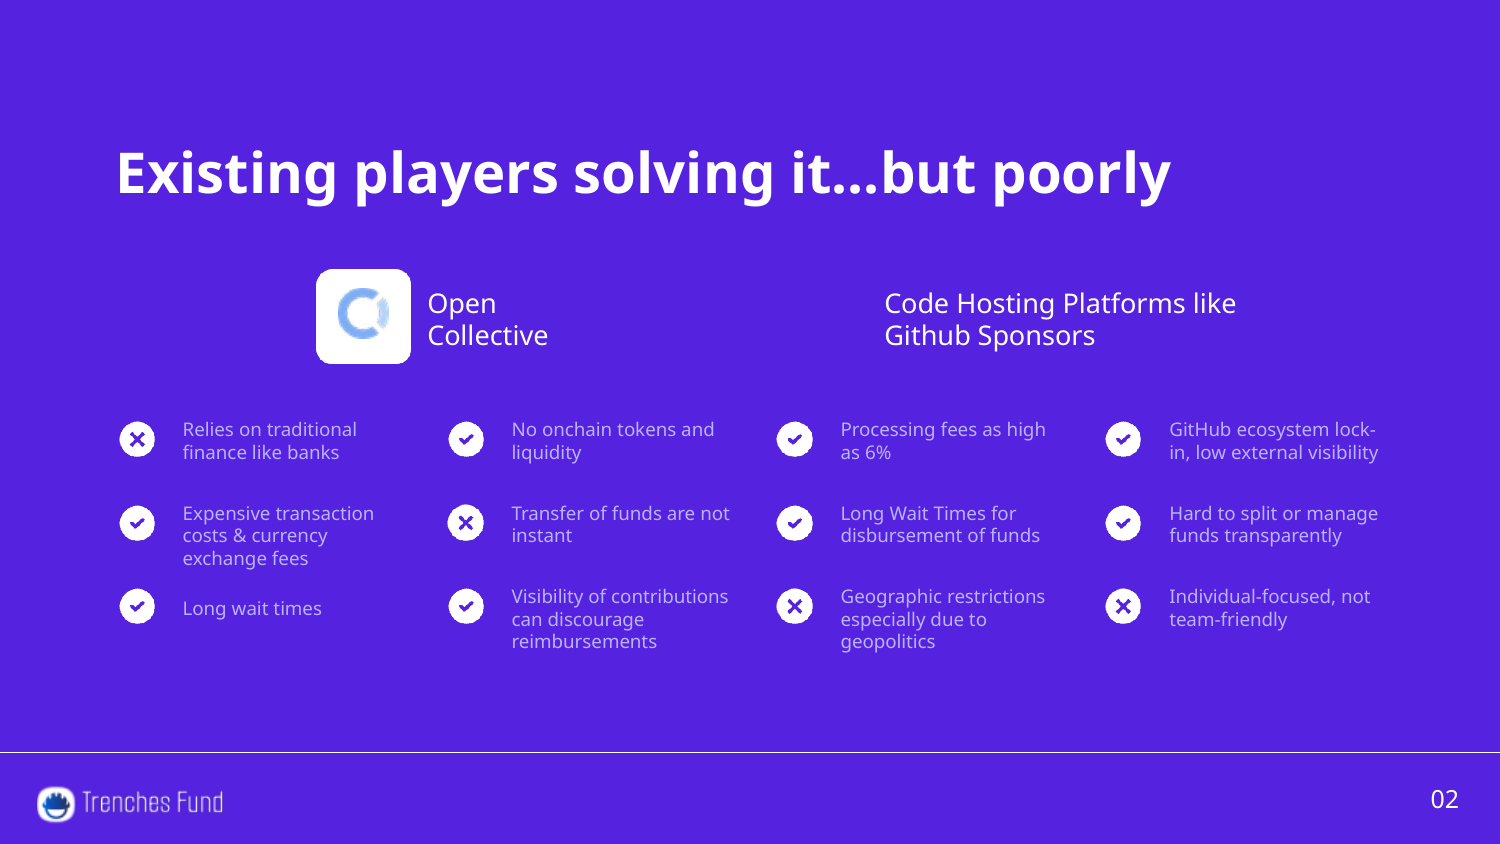

Existing players solving it...but poorly
Open Collective
Code Hosting Platforms like Github Sponsors
Relies on traditional finance like banks
No onchain tokens and liquidity
Processing fees as high as 6%
GitHub ecosystem lock-in, low external visibility
Expensive transaction costs & currency exchange fees
Transfer of funds are not instant
Long Wait Times for disbursement of funds
Hard to split or manage funds transparently
Visibility of contributions can discourage reimbursements
Geographic restrictions especially due to geopolitics
Individual-focused, not team-friendly
Long wait times
02